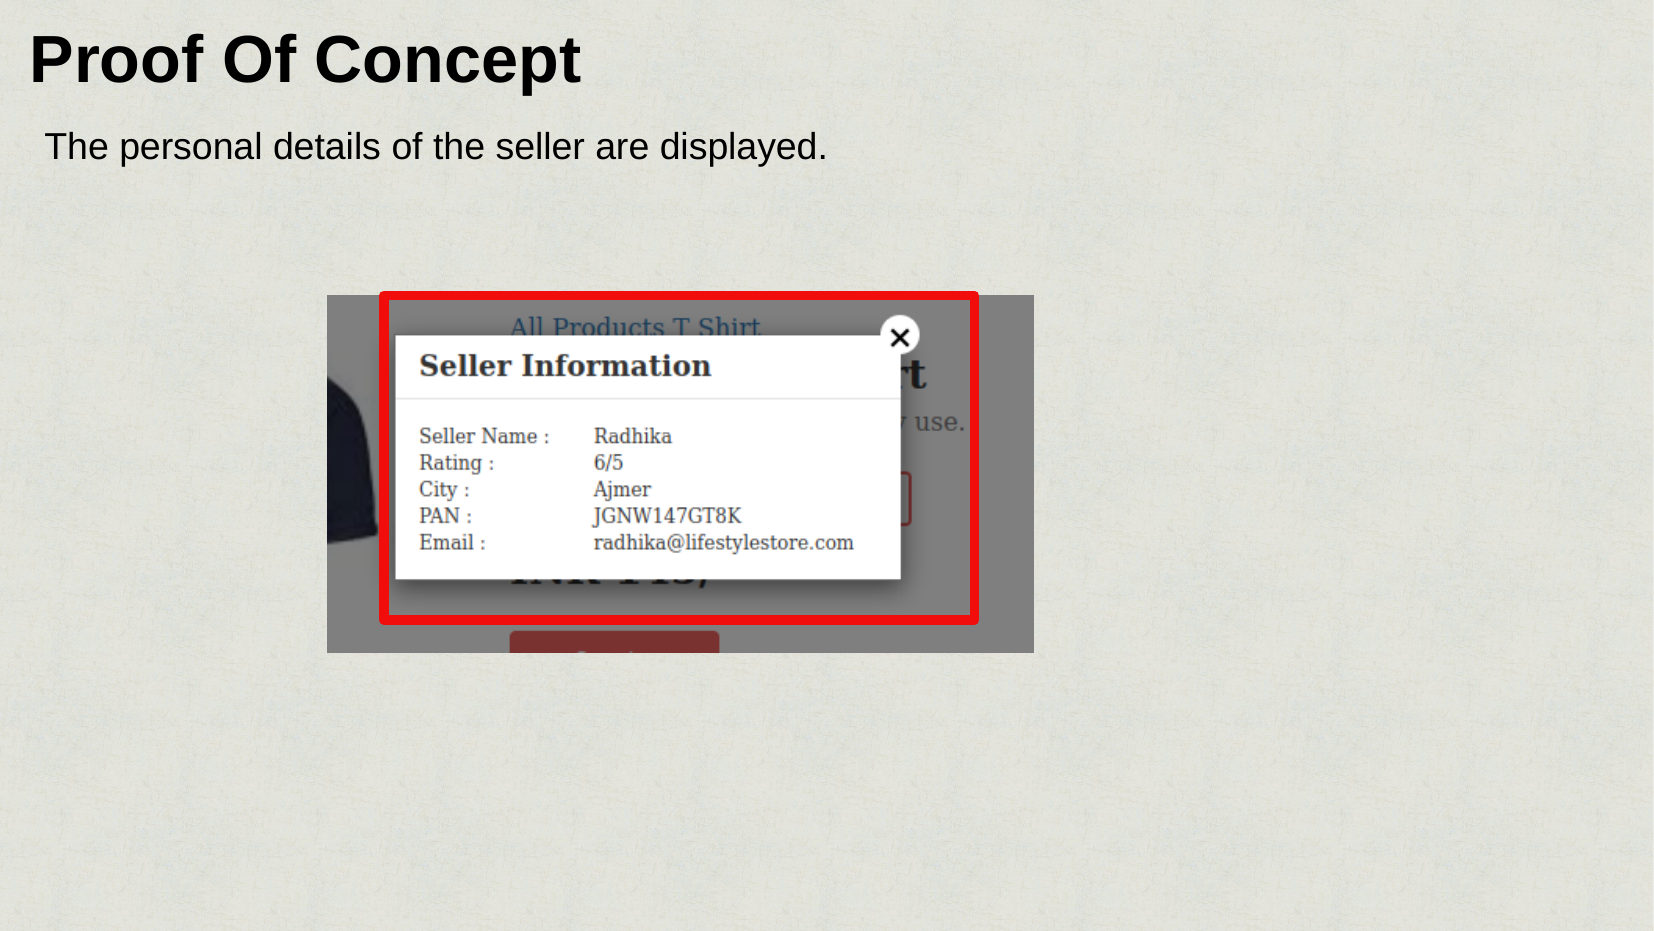

# Proof Of Concept
The personal details of the seller are displayed.